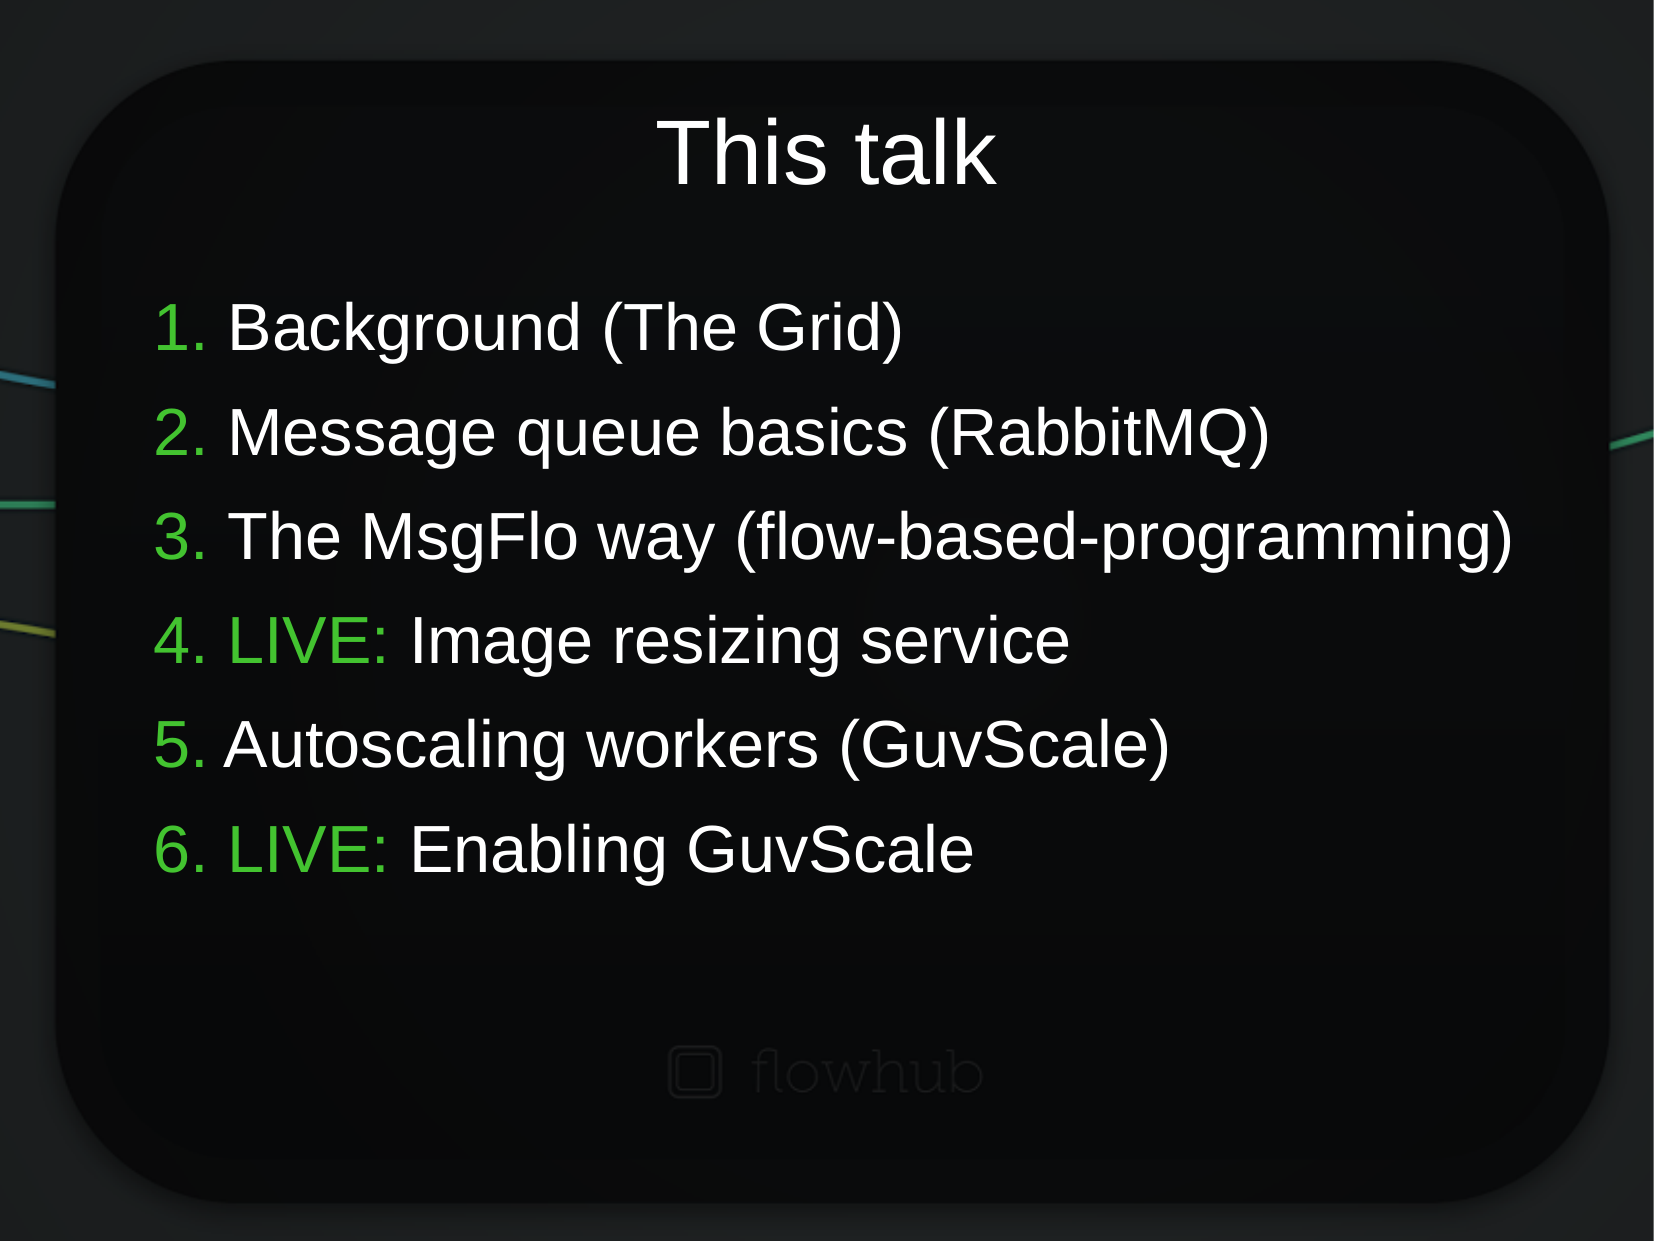

# This talk
1. Background (The Grid)
2. Message queue basics (RabbitMQ)
3. The MsgFlo way (flow-based-programming)
4. LIVE: Image resizing service
5. Autoscaling workers (GuvScale)
6. LIVE: Enabling GuvScale